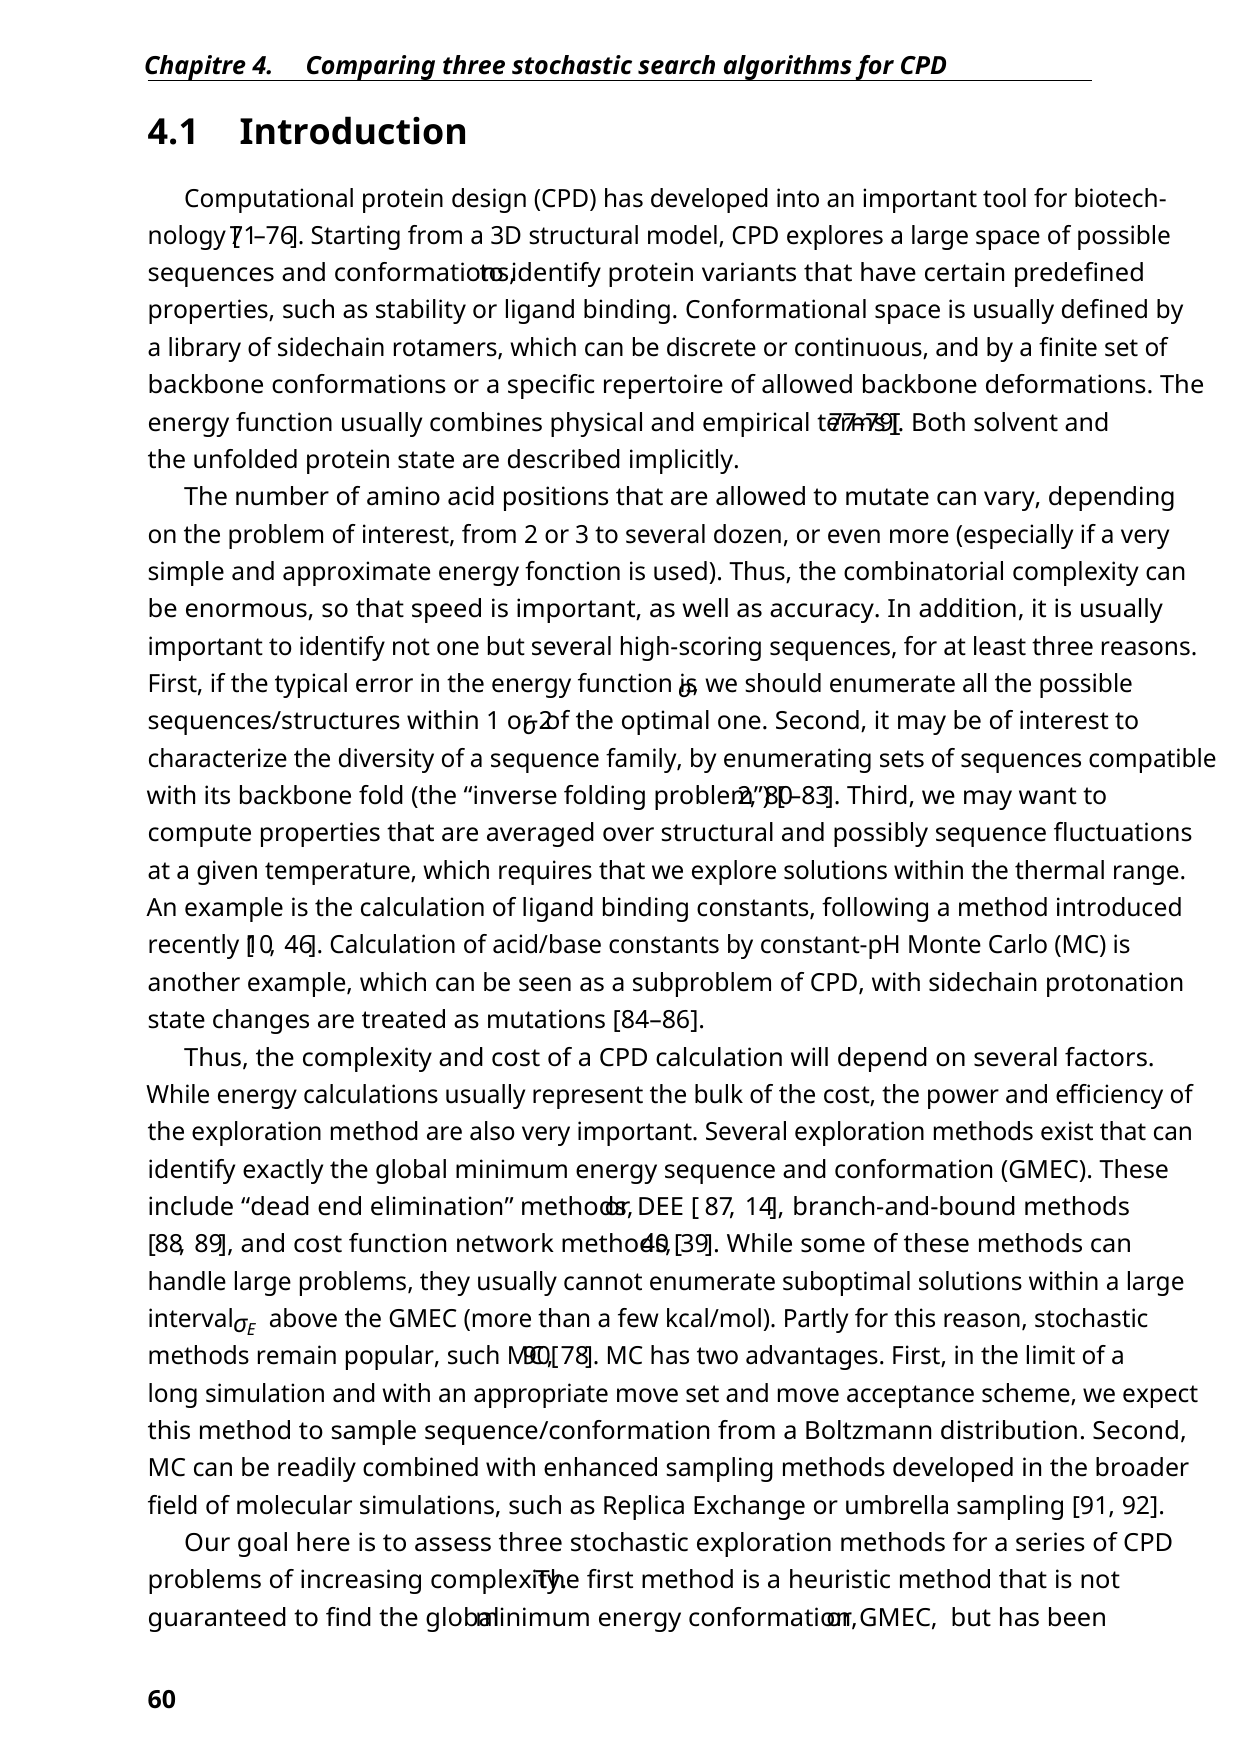

Chapitre 4.
Comparing three stochastic search algorithms for CPD
4.1
Introduction
Computational protein design (CPD) has developed into an important tool for biotech-
nology [
71
–
76
]. Starting from a 3D structural model, CPD explores a large space of possible
sequences and conformations,
to identify protein variants that have certain predefined
properties, such as stability or ligand binding. Conformational space is usually defined by
a library of sidechain rotamers, which can be discrete or continuous, and by a finite set of
backbone conformations or a specific repertoire of allowed backbone deformations. The
energy function usually combines physical and empirical terms [
77
–
79
]. Both solvent and
the unfolded protein state are described implicitly.
The number of amino acid positions that are allowed to mutate can vary, depending
on the problem of interest, from 2 or 3 to several dozen, or even more (especially if a very
simple and approximate energy fonction is used). Thus, the combinatorial complexity can
be enormous, so that speed is important, as well as accuracy. In addition, it is usually
important to identify not one but several high-scoring sequences, for at least three reasons.
First, if the typical error in the energy function is
, we should enumerate all the possible
σ
sequences/structures within 1 or 2
of the optimal one. Second, it may be of interest to
σ
characterize the diversity of a sequence family, by enumerating sets of sequences compatible
with its backbone fold (the “inverse folding problem”) [
2
,
80
–
83
]. Third, we may want to
compute properties that are averaged over structural and possibly sequence fluctuations
at a given temperature, which requires that we explore solutions within the thermal range.
An example is the calculation of ligand binding constants, following a method introduced
recently [
10
,
46
]. Calculation of acid/base constants by constant-pH Monte Carlo (MC) is
another example, which can be seen as a subproblem of CPD, with sidechain protonation
state changes are treated as mutations [84–86].
Thus, the complexity and cost of a CPD calculation will depend on several factors.
While energy calculations usually represent the bulk of the cost, the power and efficiency of
the exploration method are also very important. Several exploration methods exist that can
identify exactly the global minimum energy sequence and conformation (GMEC). These
include “dead end elimination” methods,
or DEE [
87
,
14
],
branch-and-bound methods
[
88
,
89
], and cost function network methods [
40
,
39
]. While some of these methods can
handle large problems, they usually cannot enumerate suboptimal solutions within a large
interval
above the GMEC (more than a few kcal/mol). Partly for this reason, stochastic
σ
E
methods remain popular, such MC [
90
,
78
]. MC has two advantages. First, in the limit of a
long simulation and with an appropriate move set and move acceptance scheme, we expect
this method to sample sequence/conformation from a Boltzmann distribution. Second,
MC can be readily combined with enhanced sampling methods developed in the broader
field of molecular simulations, such as Replica Exchange or umbrella sampling [91, 92].
Our goal here is to assess three stochastic exploration methods for a series of CPD
problems of increasing complexity.
The first method is a heuristic method that is not
guaranteed to find the global
minimum energy conformation,
or GMEC,
but has been
60